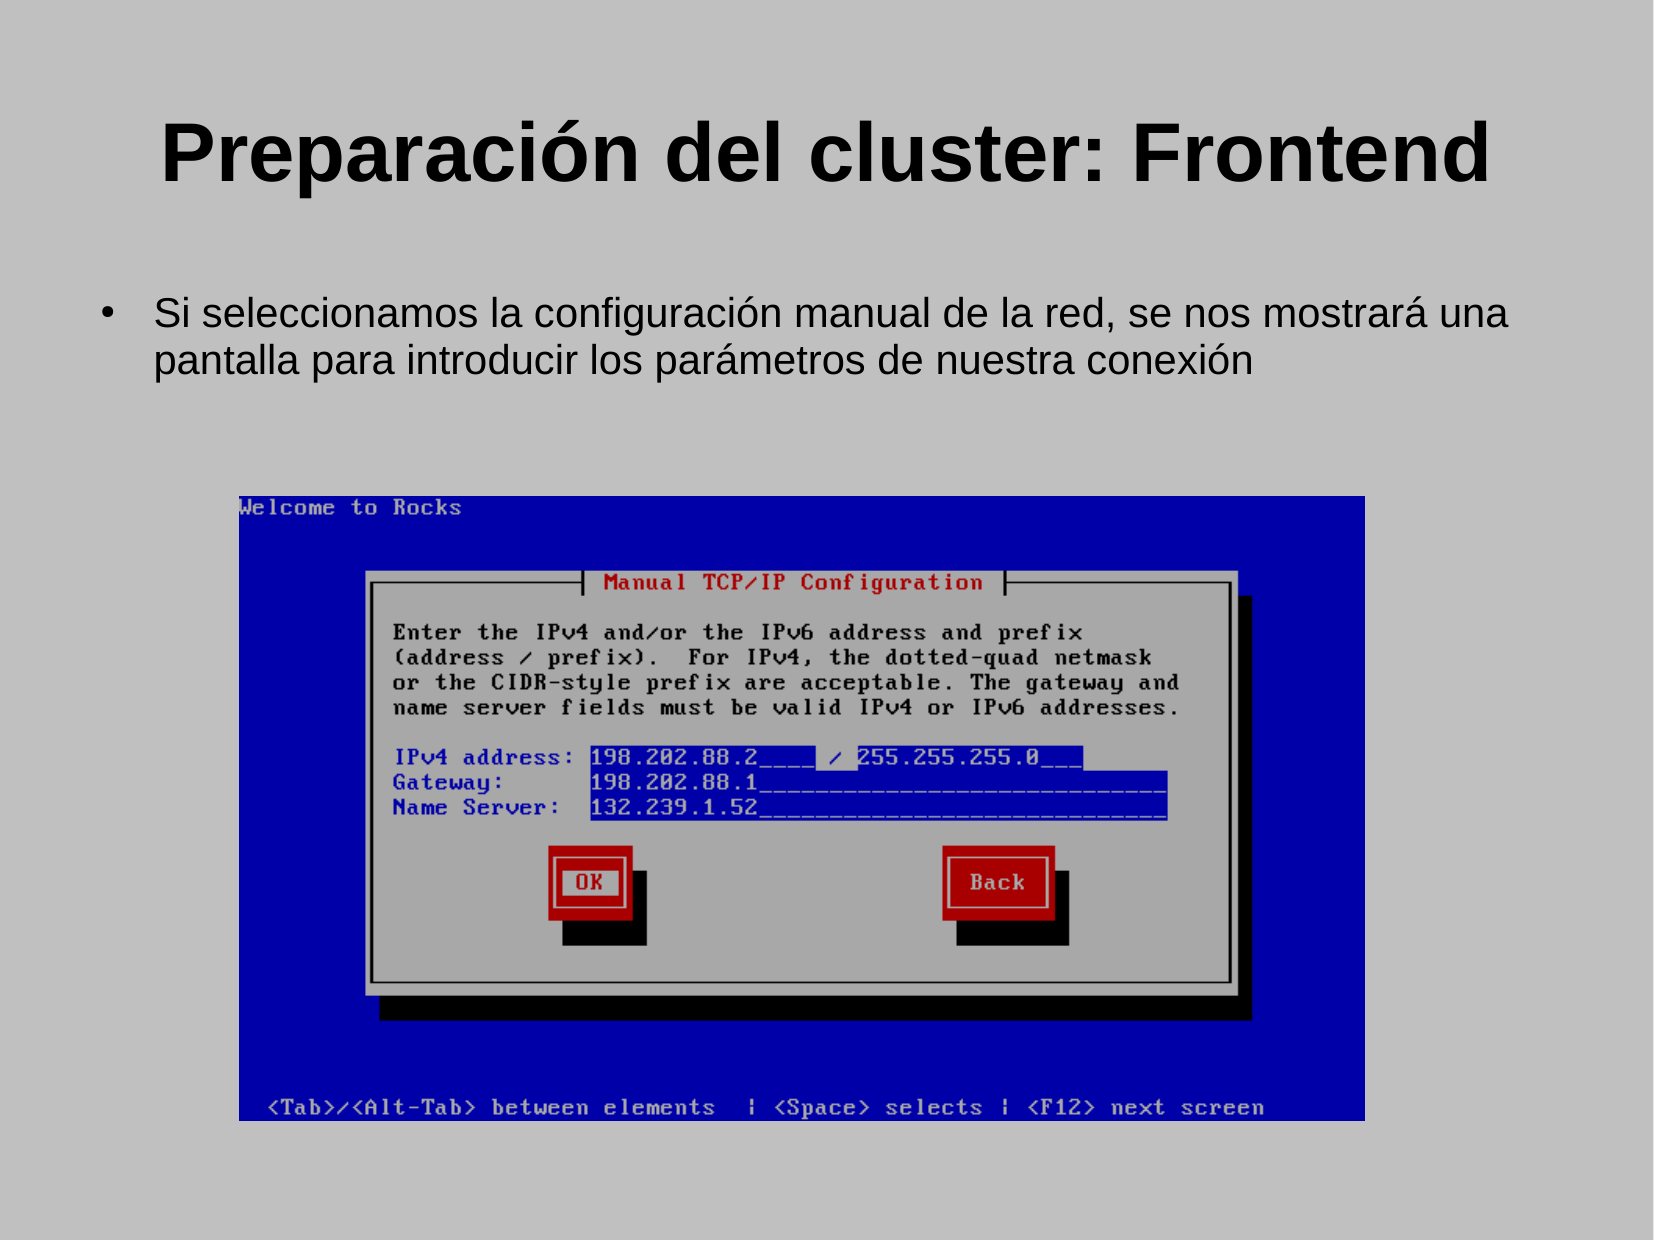

# Preparación del cluster: Frontend
Si seleccionamos la configuración manual de la red, se nos mostrará una pantalla para introducir los parámetros de nuestra conexión